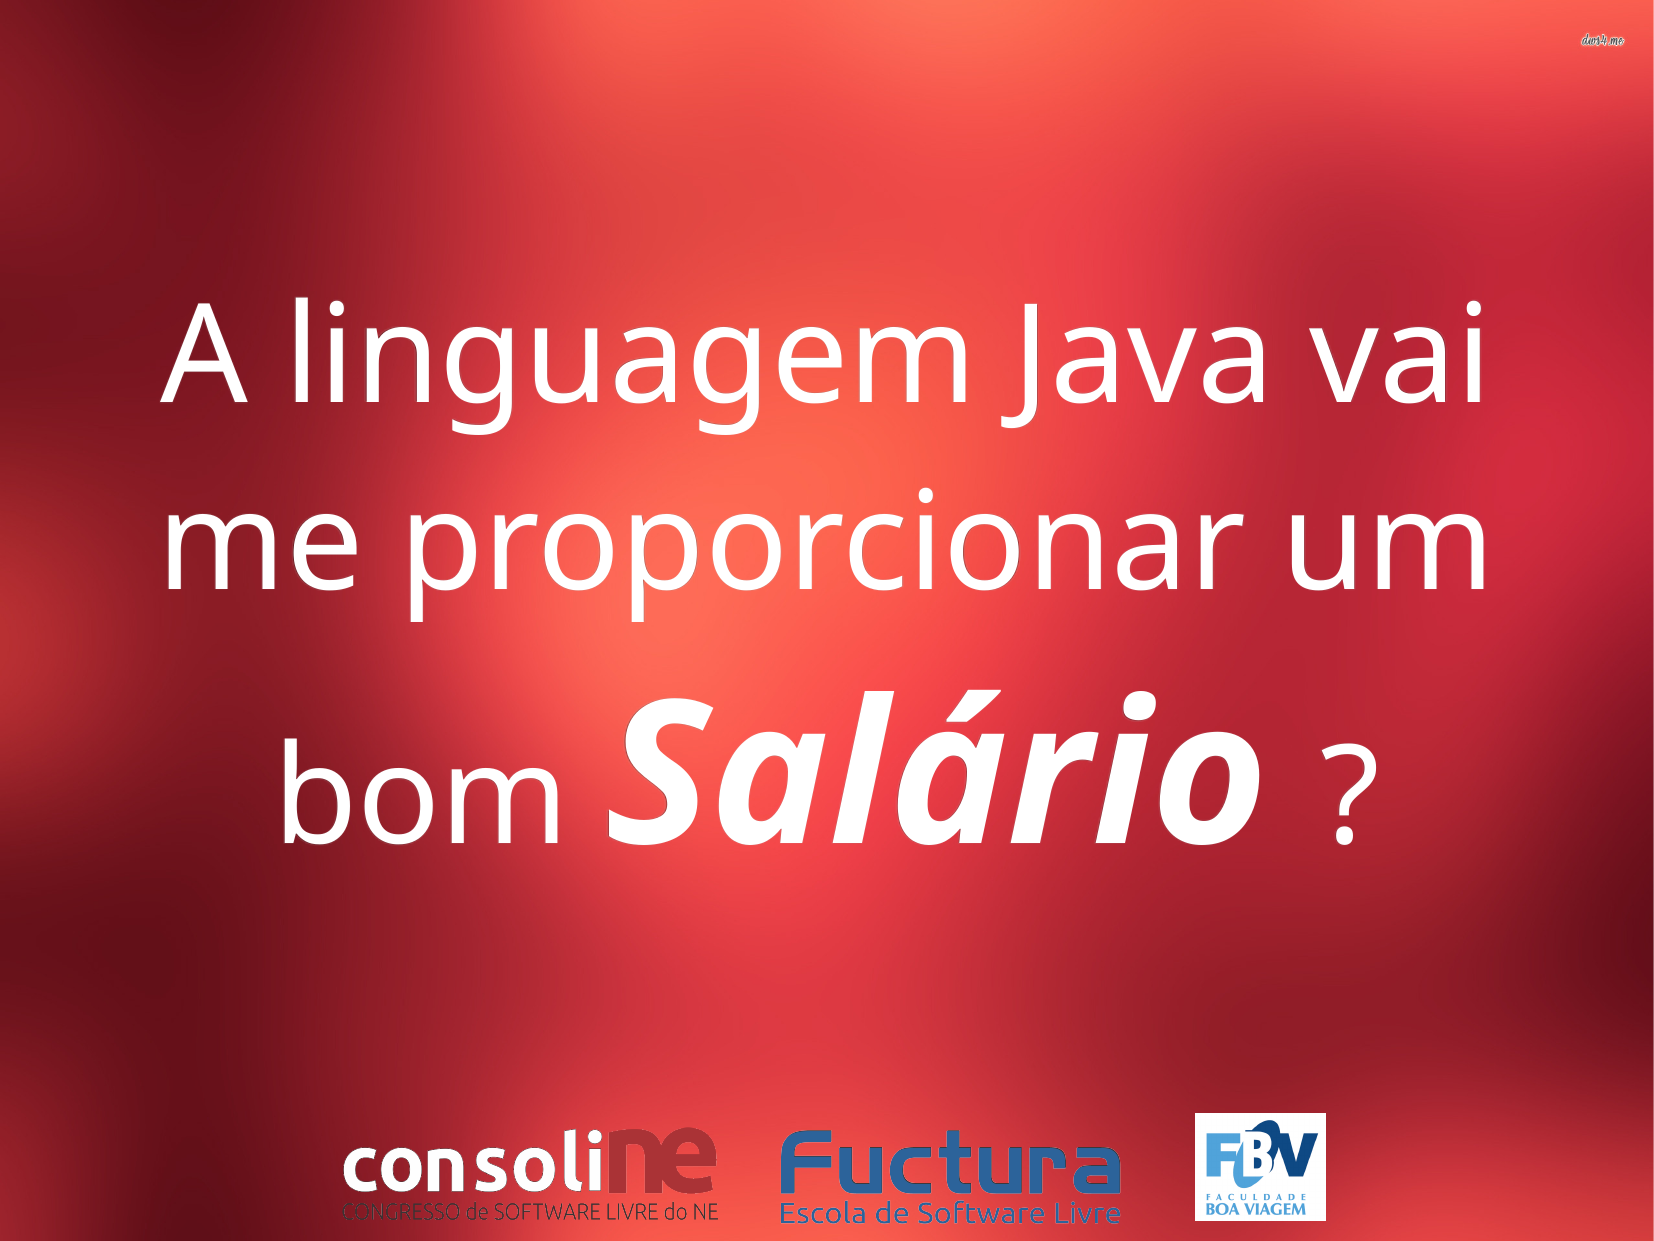

# A linguagem Java vai me proporcionar um bom Salário ?